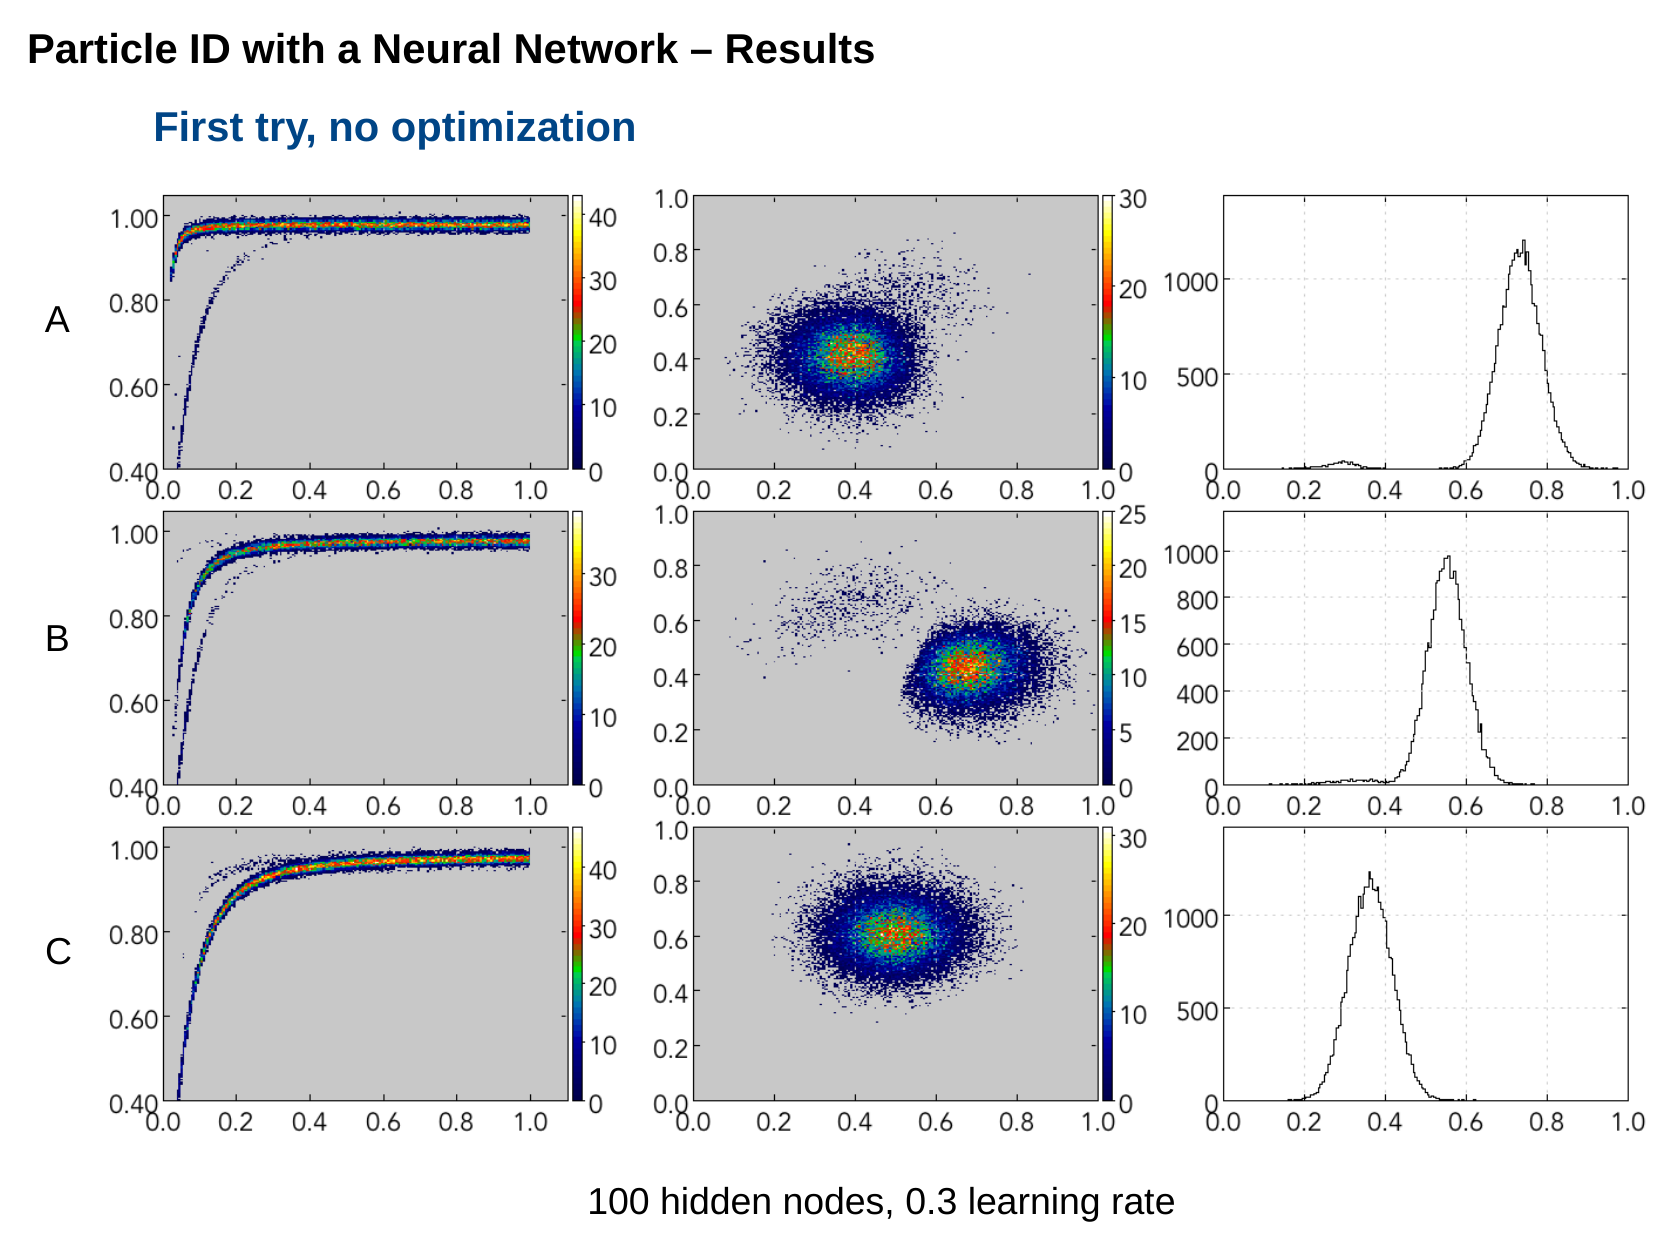

Particle ID with a Neural Network – Results
First try, no optimization
A
B
C
100 hidden nodes, 0.3 learning rate